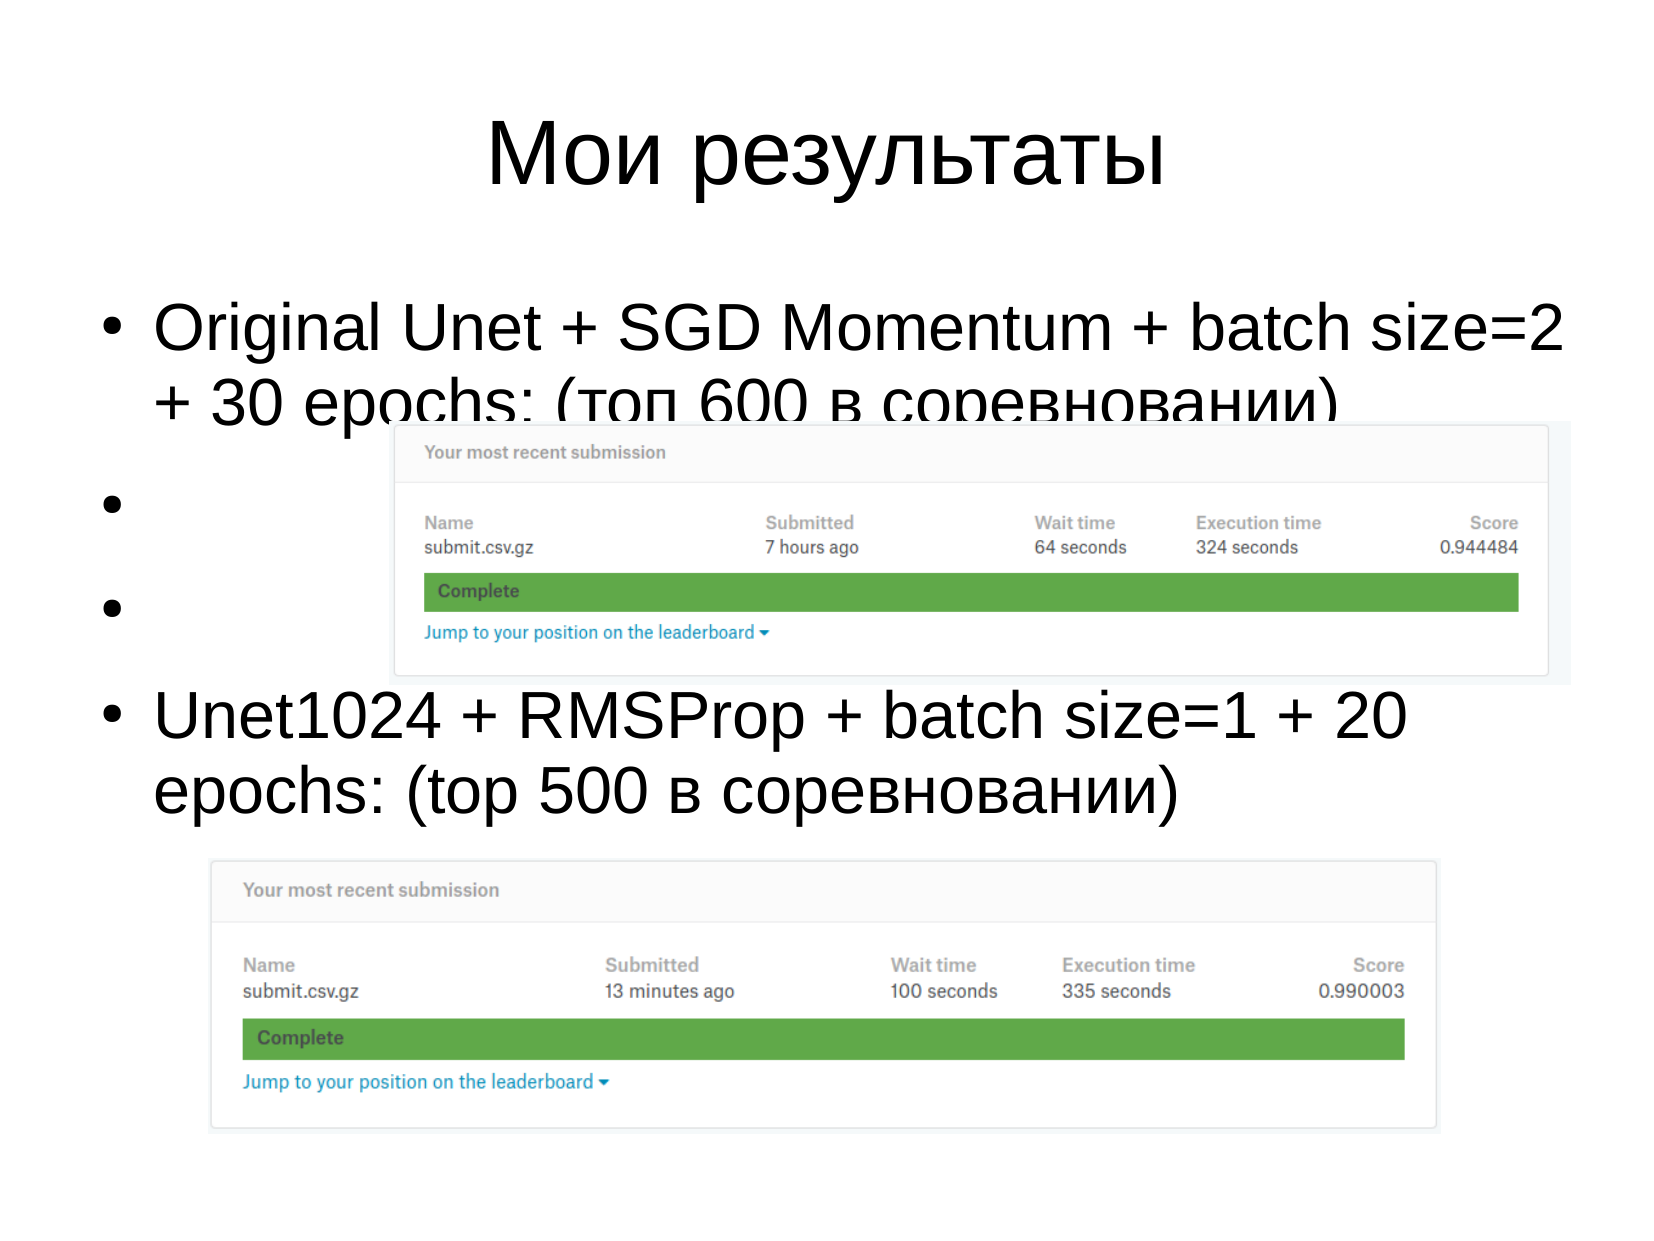

# Мои результаты
Original Unet + SGD Momentum + batch size=2 + 30 epochs: (топ 600 в соревновании)
Unet1024 + RMSProp + batch size=1 + 20 epochs: (top 500 в соревновании)